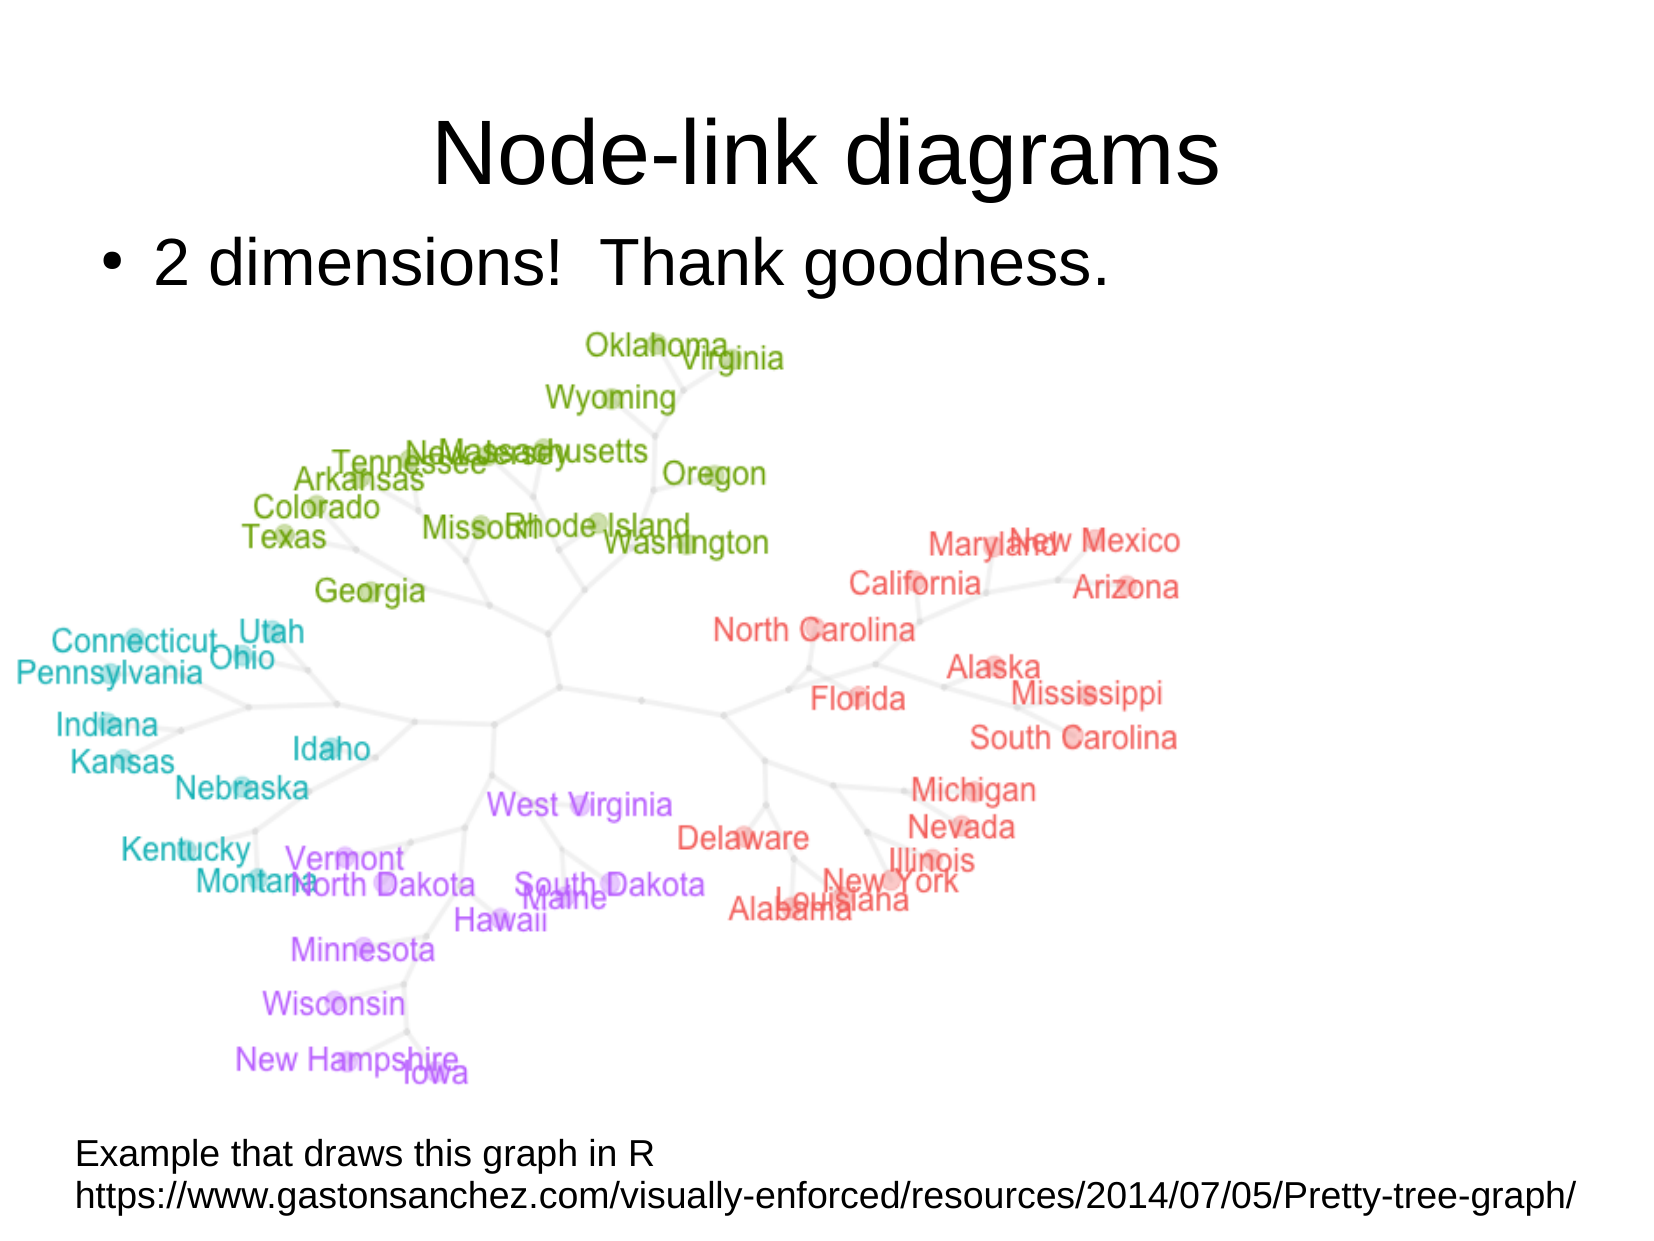

# Node-link diagrams
2 dimensions! Thank goodness.
Example that draws this graph in R
https://www.gastonsanchez.com/visually-enforced/resources/2014/07/05/Pretty-tree-graph/